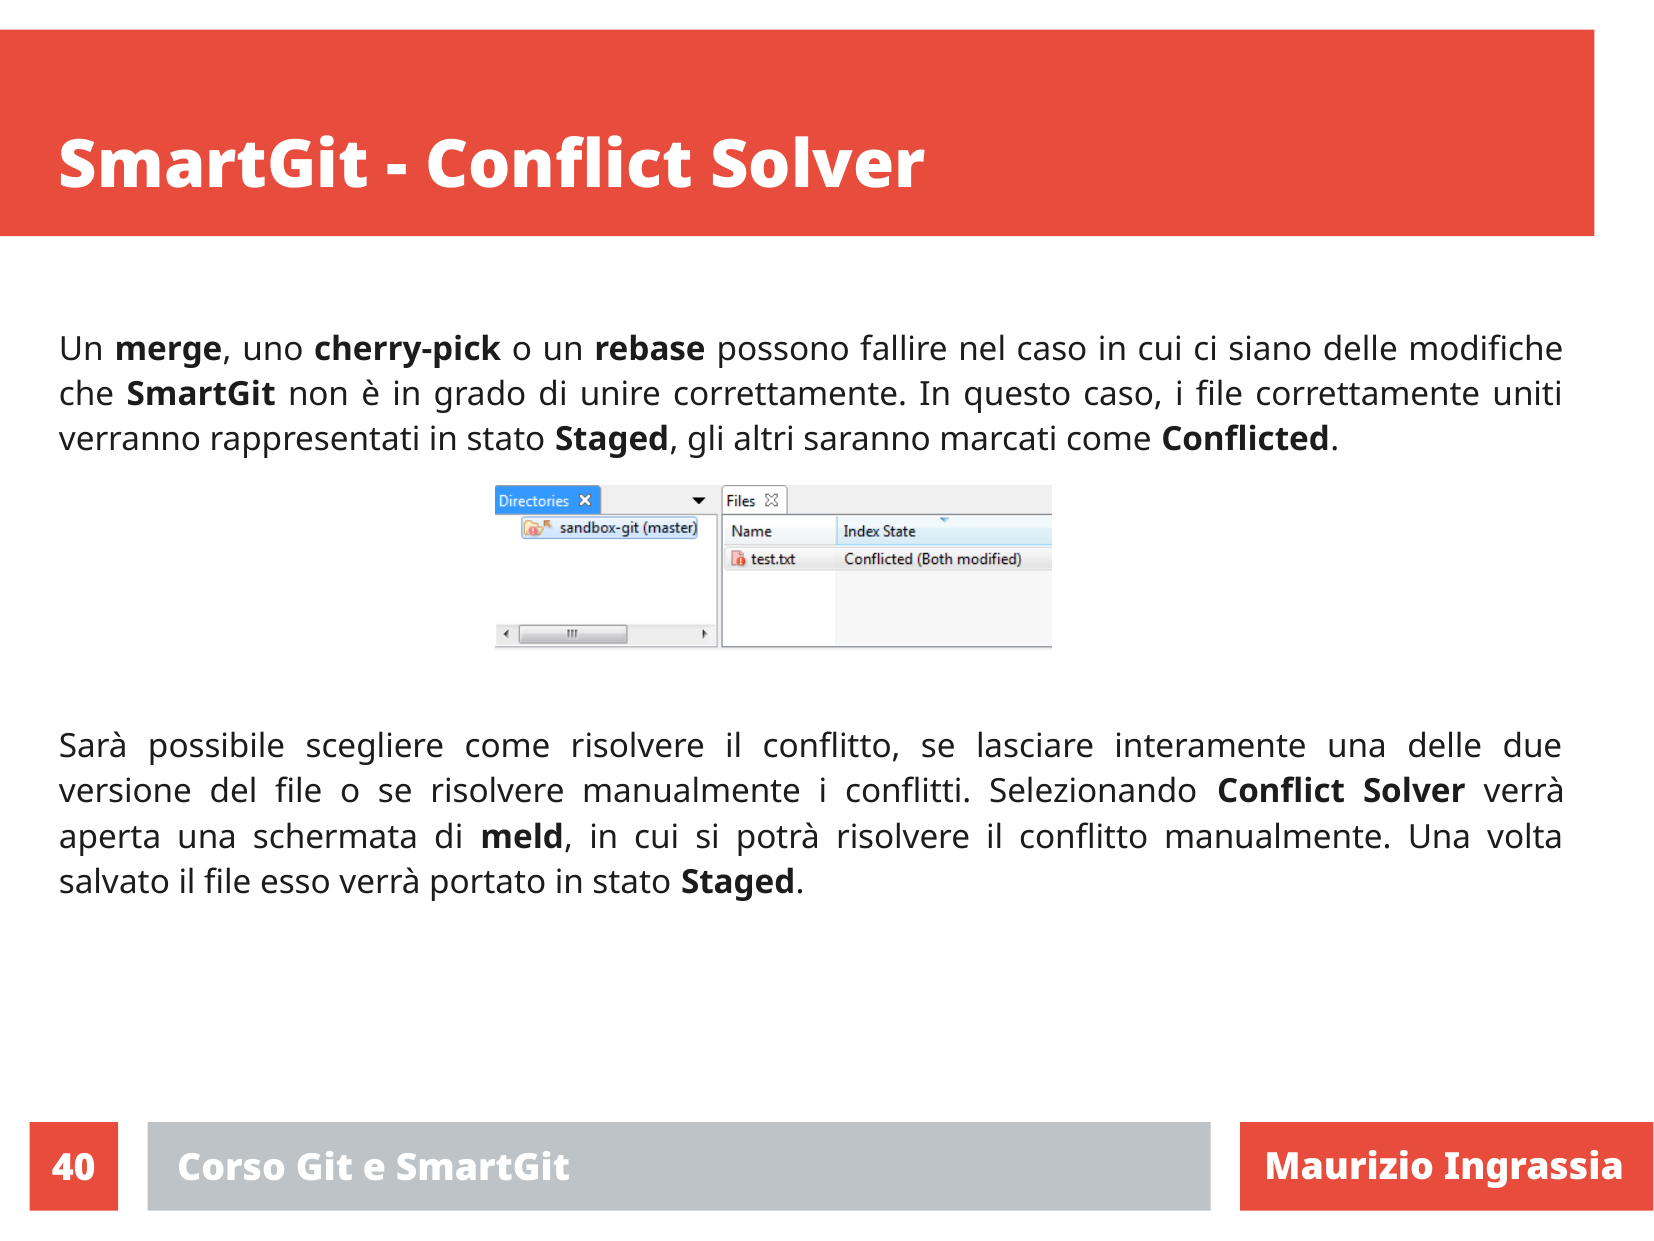

# SmartGit - Conflict Solver
Un merge, uno cherry-pick o un rebase possono fallire nel caso in cui ci siano delle modifiche che SmartGit non è in grado di unire correttamente. In questo caso, i file correttamente uniti verranno rappresentati in stato Staged, gli altri saranno marcati come Conflicted.
Sarà possibile scegliere come risolvere il conflitto, se lasciare interamente una delle due versione del file o se risolvere manualmente i conflitti. Selezionando Conflict Solver verrà aperta una schermata di meld, in cui si potrà risolvere il conflitto manualmente. Una volta salvato il file esso verrà portato in stato Staged.
40
Corso Git e SmartGit
Maurizio Ingrassia